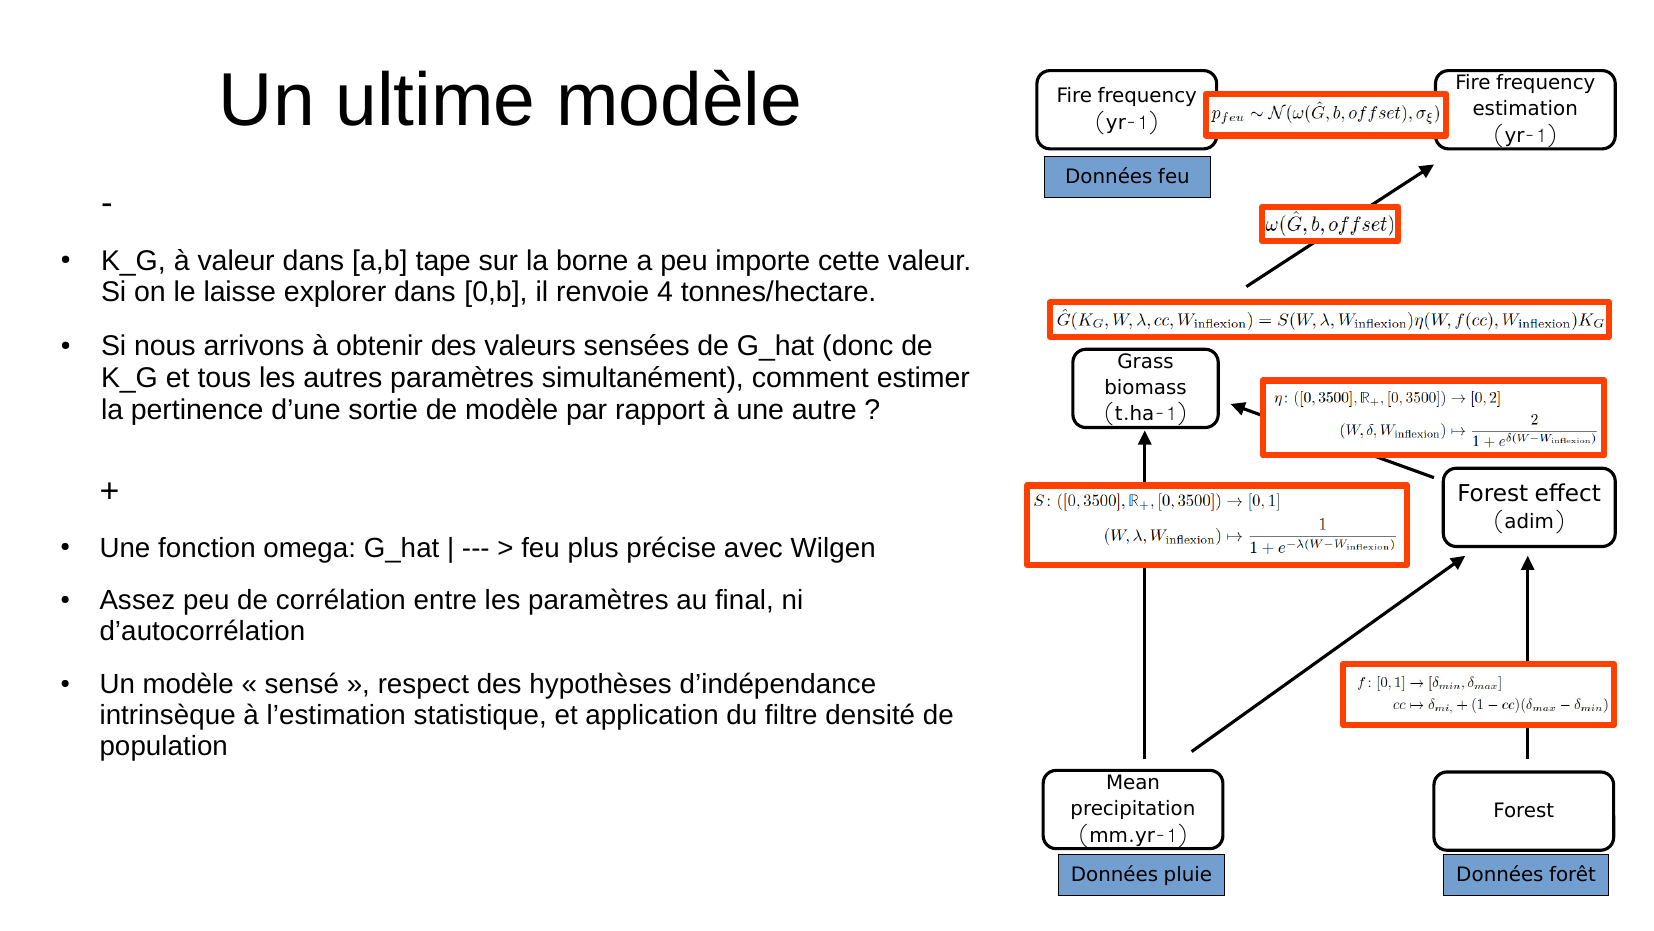

# Un ultime modèle
-
K_G, à valeur dans [a,b] tape sur la borne a peu importe cette valeur. Si on le laisse explorer dans [0,b], il renvoie 4 tonnes/hectare.
Si nous arrivons à obtenir des valeurs sensées de G_hat (donc de K_G et tous les autres paramètres simultanément), comment estimer la pertinence d’une sortie de modèle par rapport à une autre ?
+
Une fonction omega: G_hat | --- > feu plus précise avec Wilgen
Assez peu de corrélation entre les paramètres au final, ni d’autocorrélation
Un modèle « sensé », respect des hypothèses d’indépendance intrinsèque à l’estimation statistique, et application du filtre densité de population